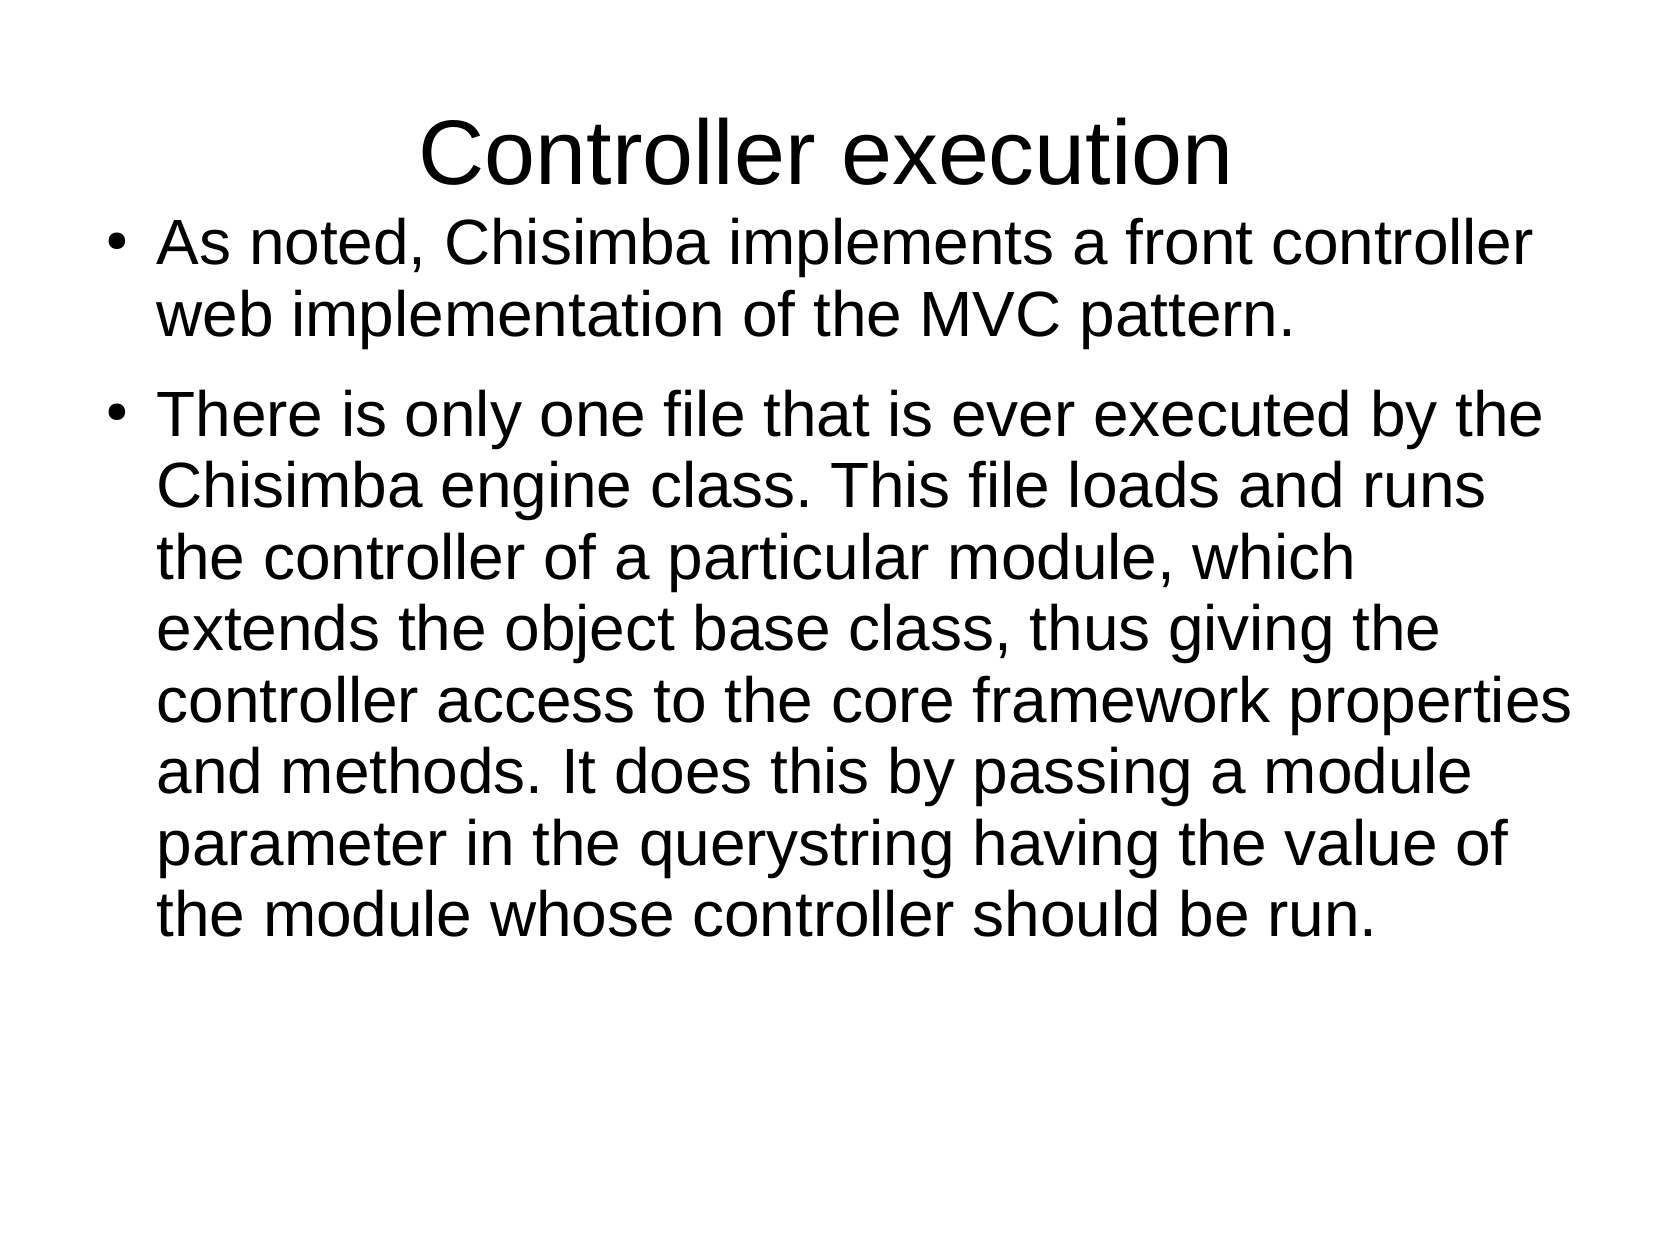

# Controller execution
As noted, Chisimba implements a front controller web implementation of the MVC pattern.
There is only one file that is ever executed by the Chisimba engine class. This file loads and runs the controller of a particular module, which extends the object base class, thus giving the controller access to the core framework properties and methods. It does this by passing a module parameter in the querystring having the value of the module whose controller should be run.